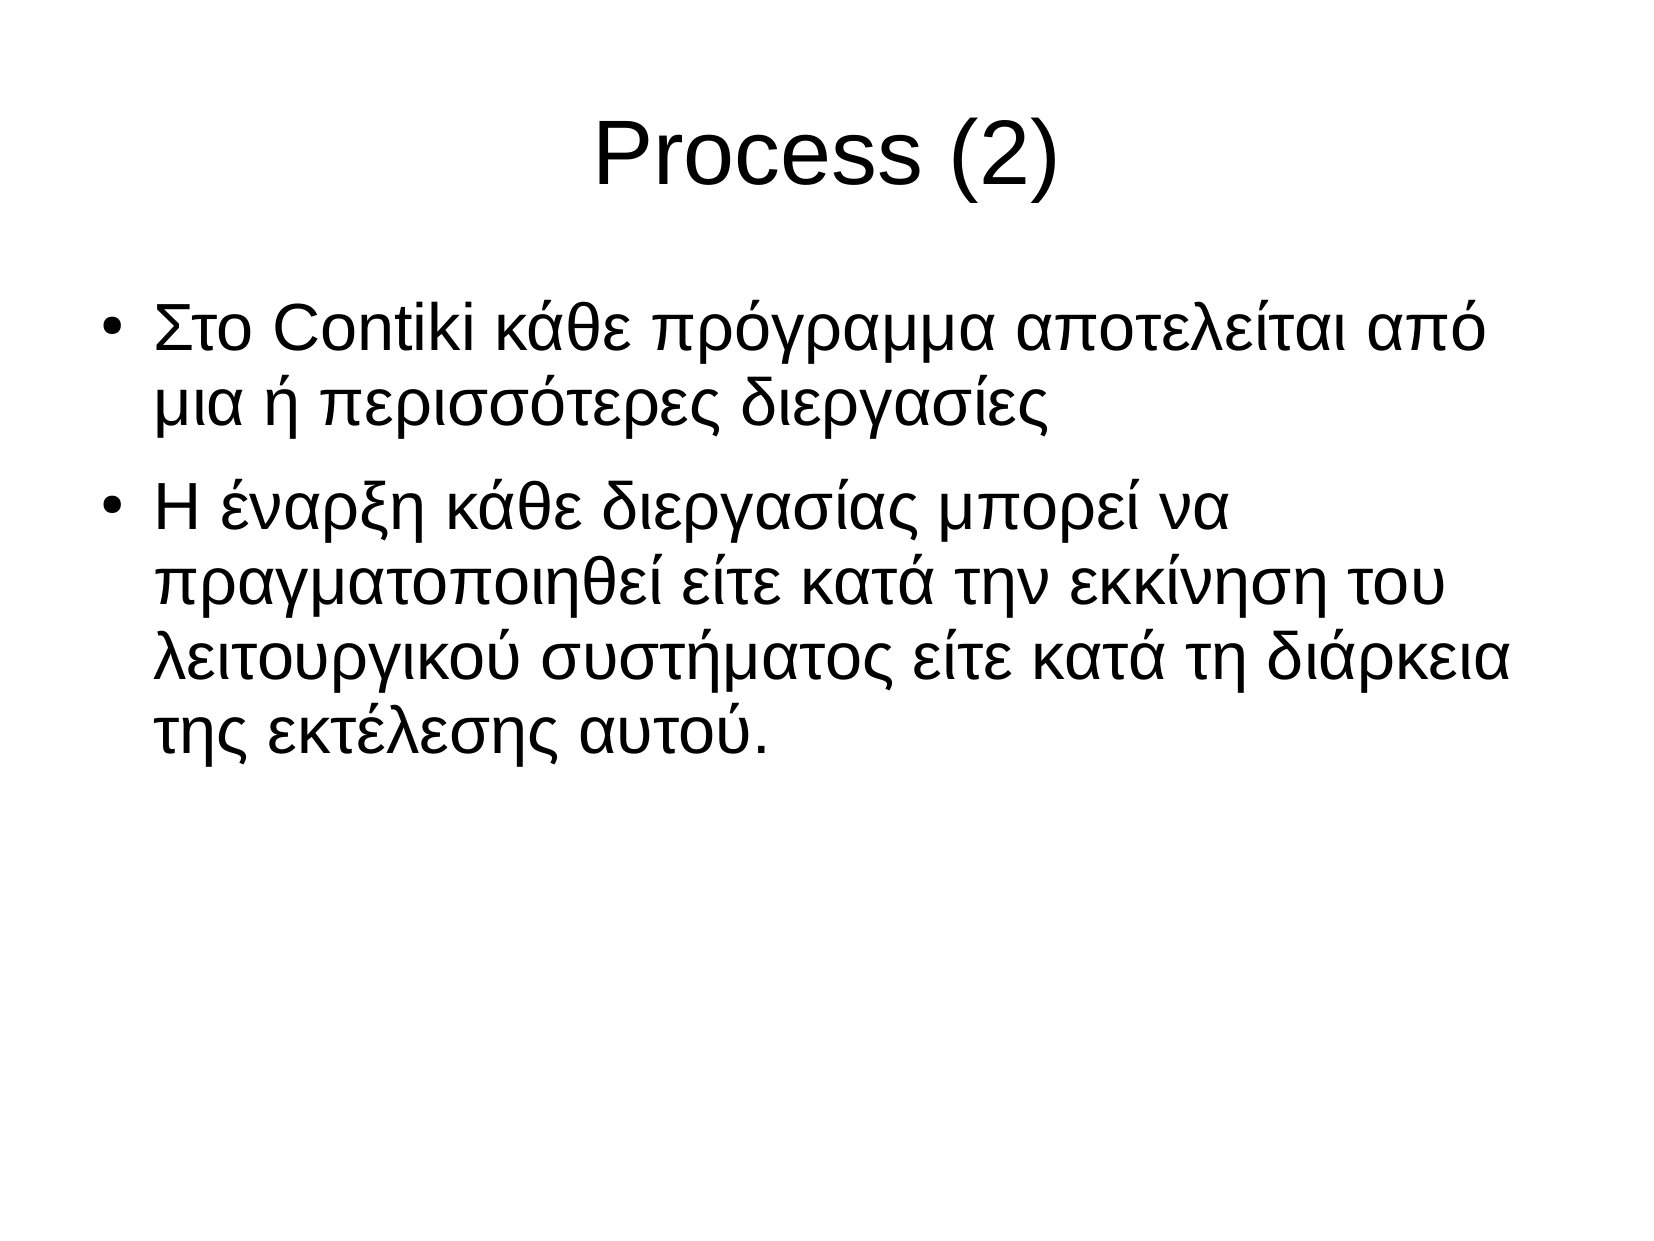

# Process (2)
Στο Contiki κάθε πρόγραμμα αποτελείται από μια ή περισσότερες διεργασίες
Η έναρξη κάθε διεργασίας μπορεί να πραγματοποιηθεί είτε κατά την εκκίνηση του λειτουργικού συστήματος είτε κατά τη διάρκεια της εκτέλεσης αυτού.